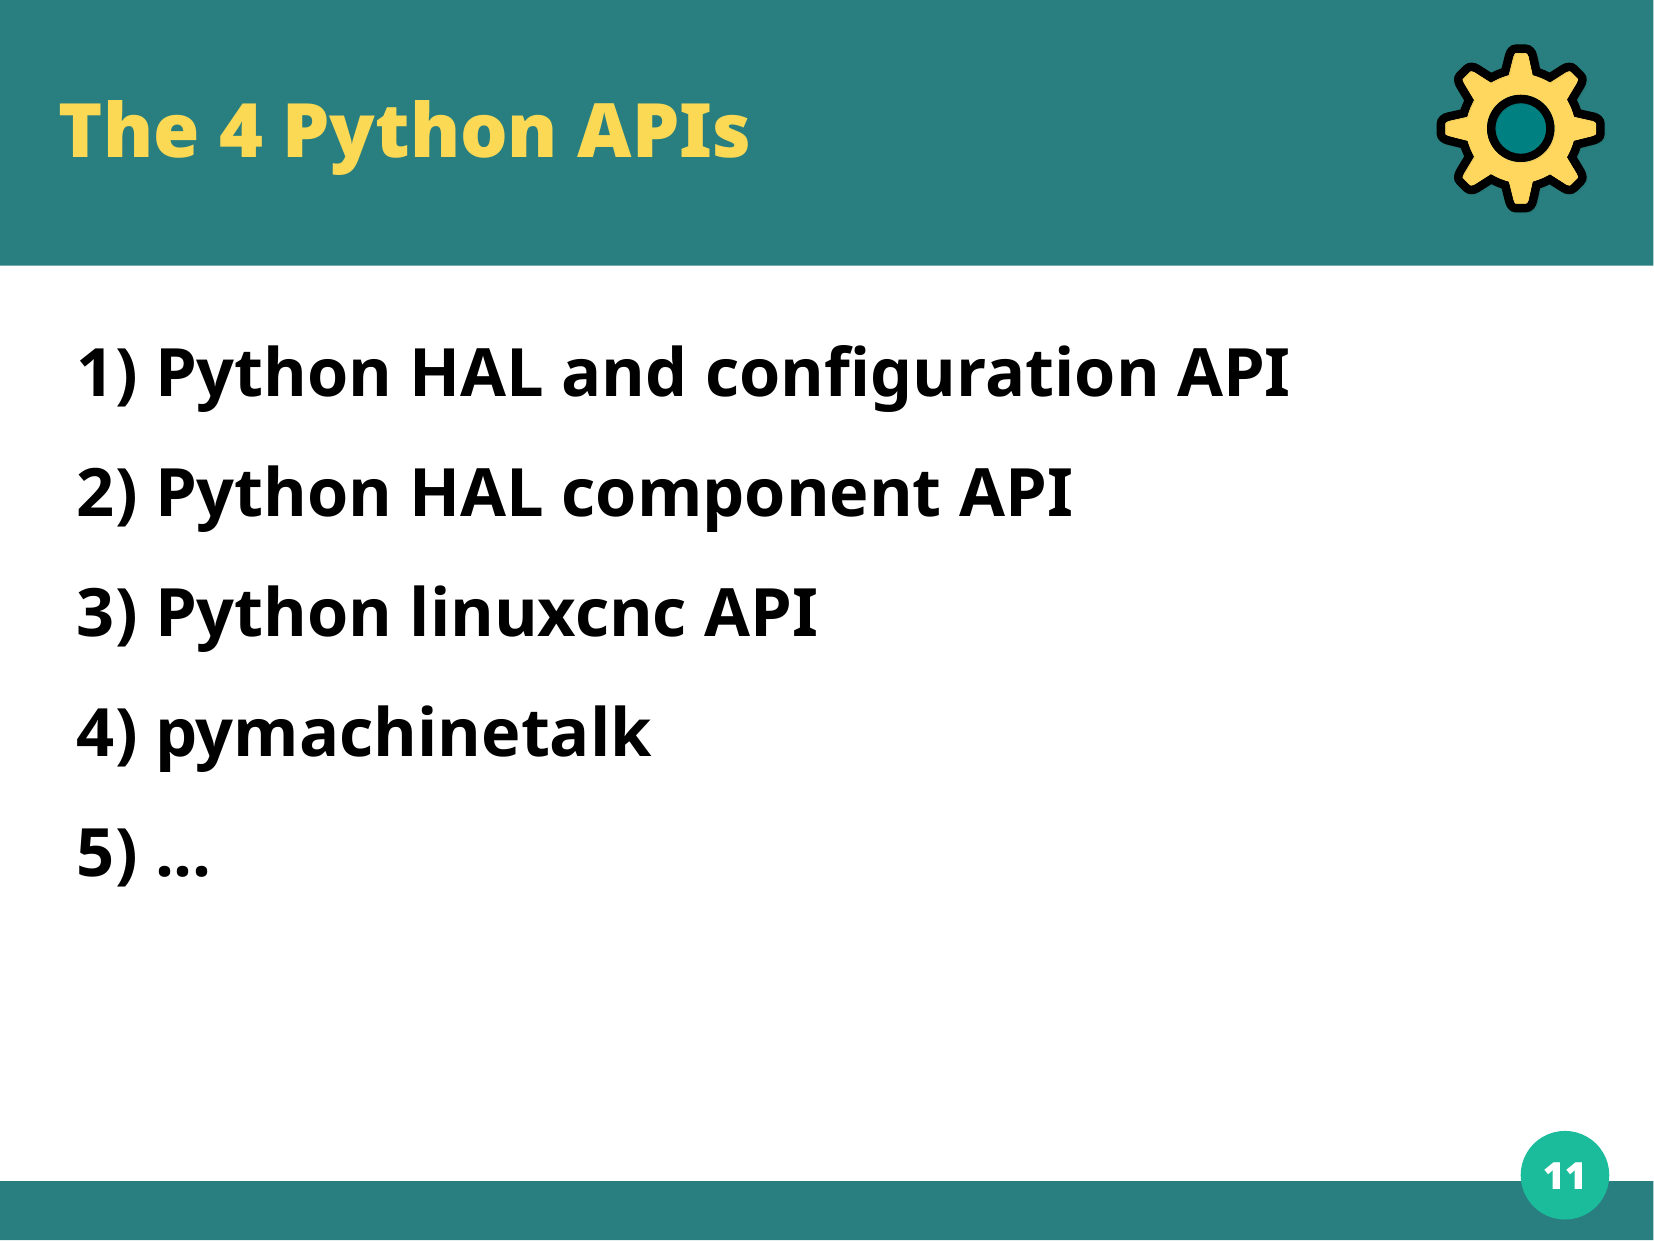

# The 4 Python APIs
 Python HAL and configuration API
 Python HAL component API
 Python linuxcnc API
 pymachinetalk
 ...
11